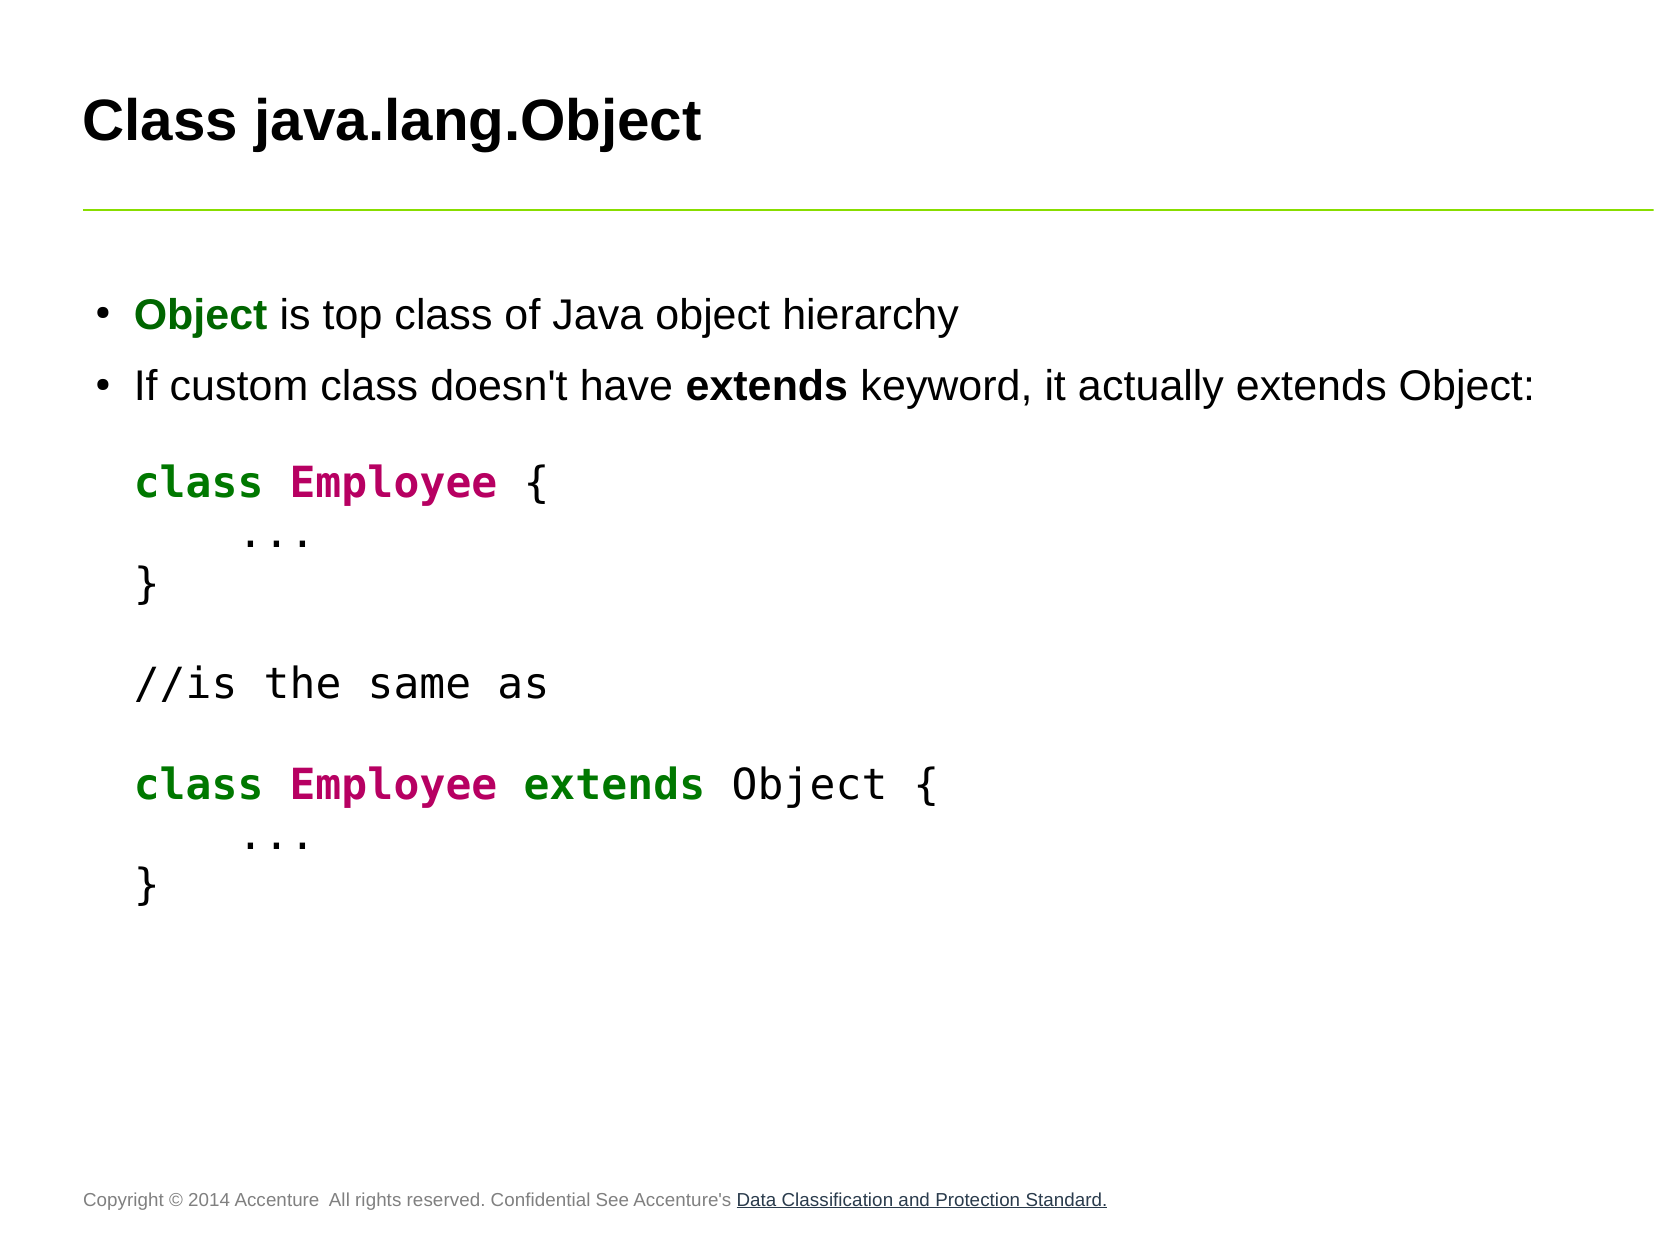

# Class java.lang.Object
Object is top class of Java object hierarchy
If custom class doesn't have extends keyword, it actually extends Object:
class Employee {
 ...
}
//is the same as
class Employee extends Object {
 ...
}